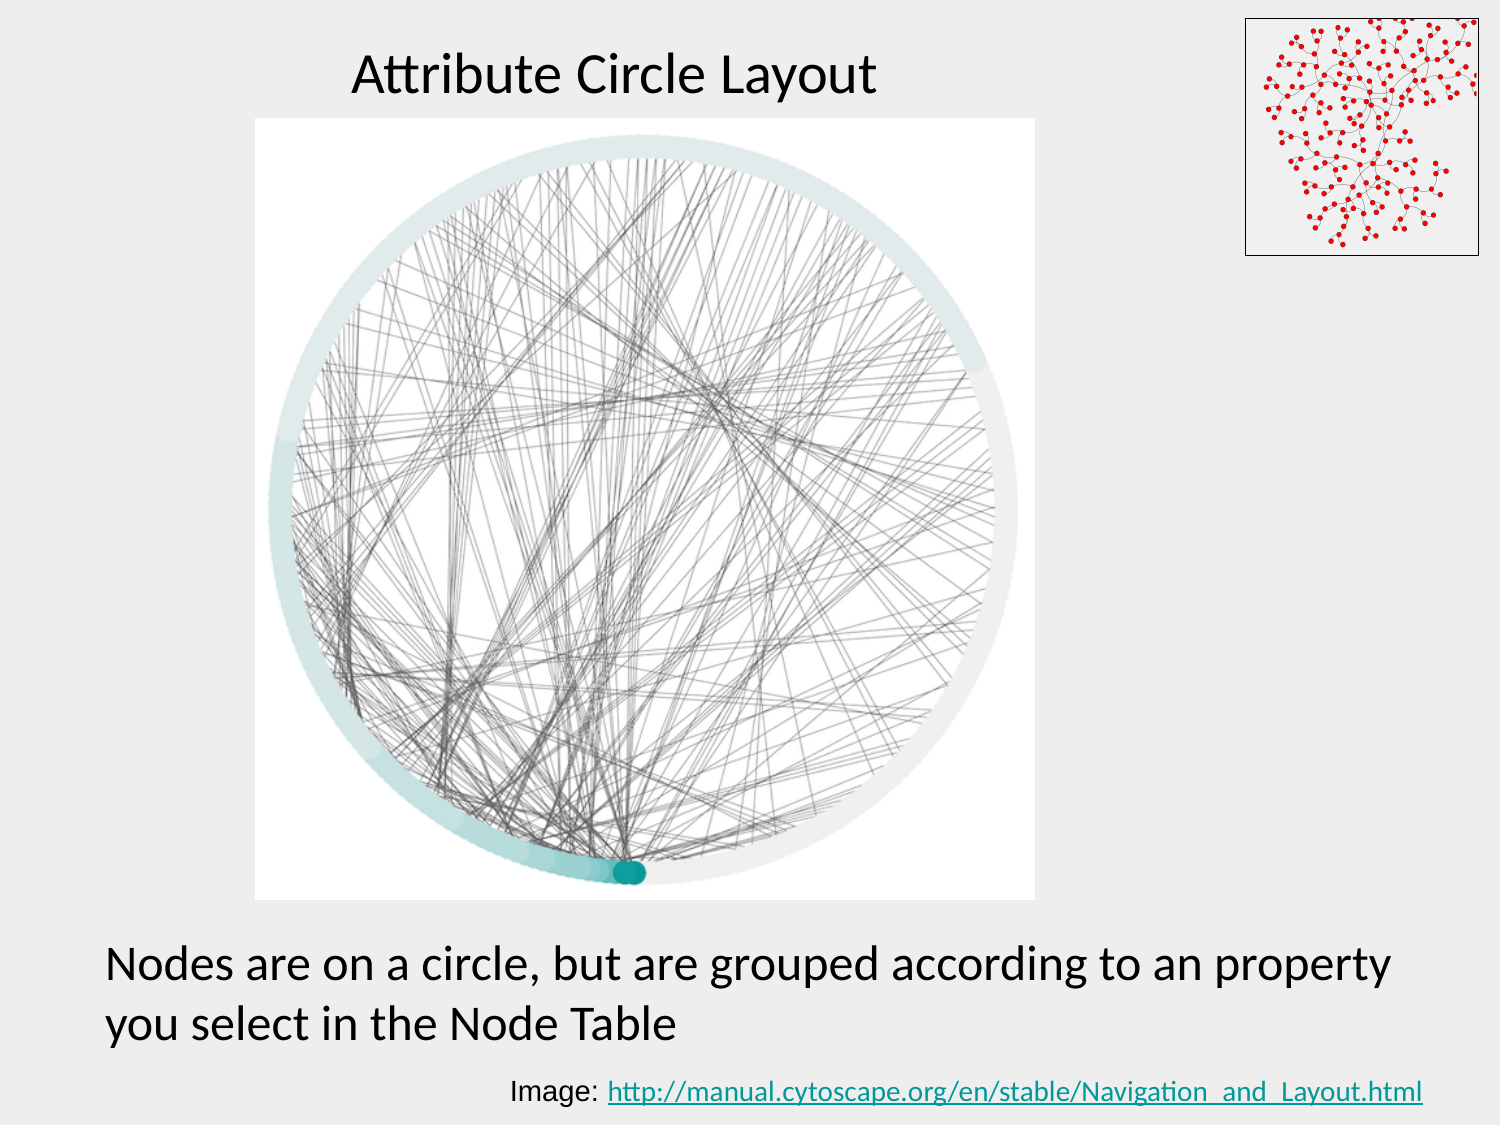

Attribute Circle Layout
Nodes are on a circle, but are grouped according to an property you select in the Node Table
Image: http://manual.cytoscape.org/en/stable/Navigation_and_Layout.html